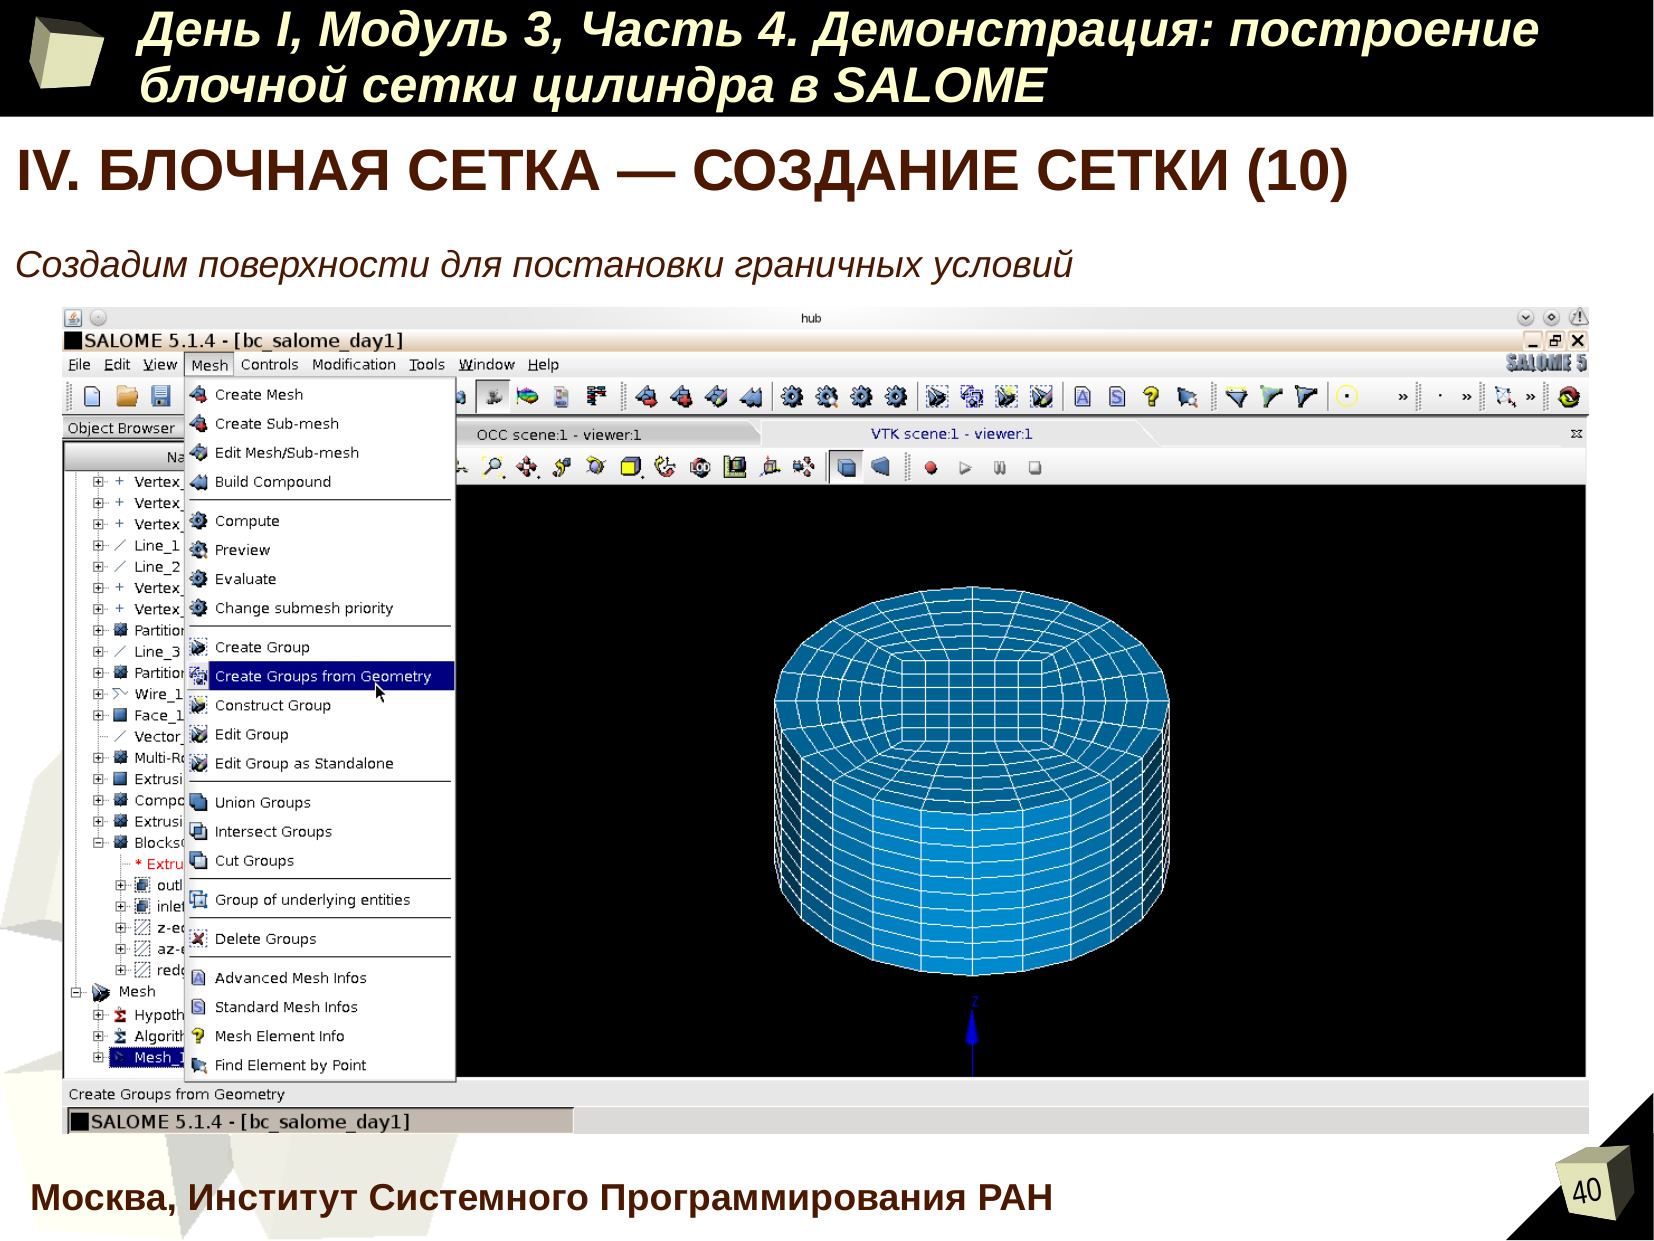

IV. БЛОЧНАЯ СЕТКА — СОЗДАНИЕ СЕТКИ (10)
Создадим поверхности для постановки граничных условий